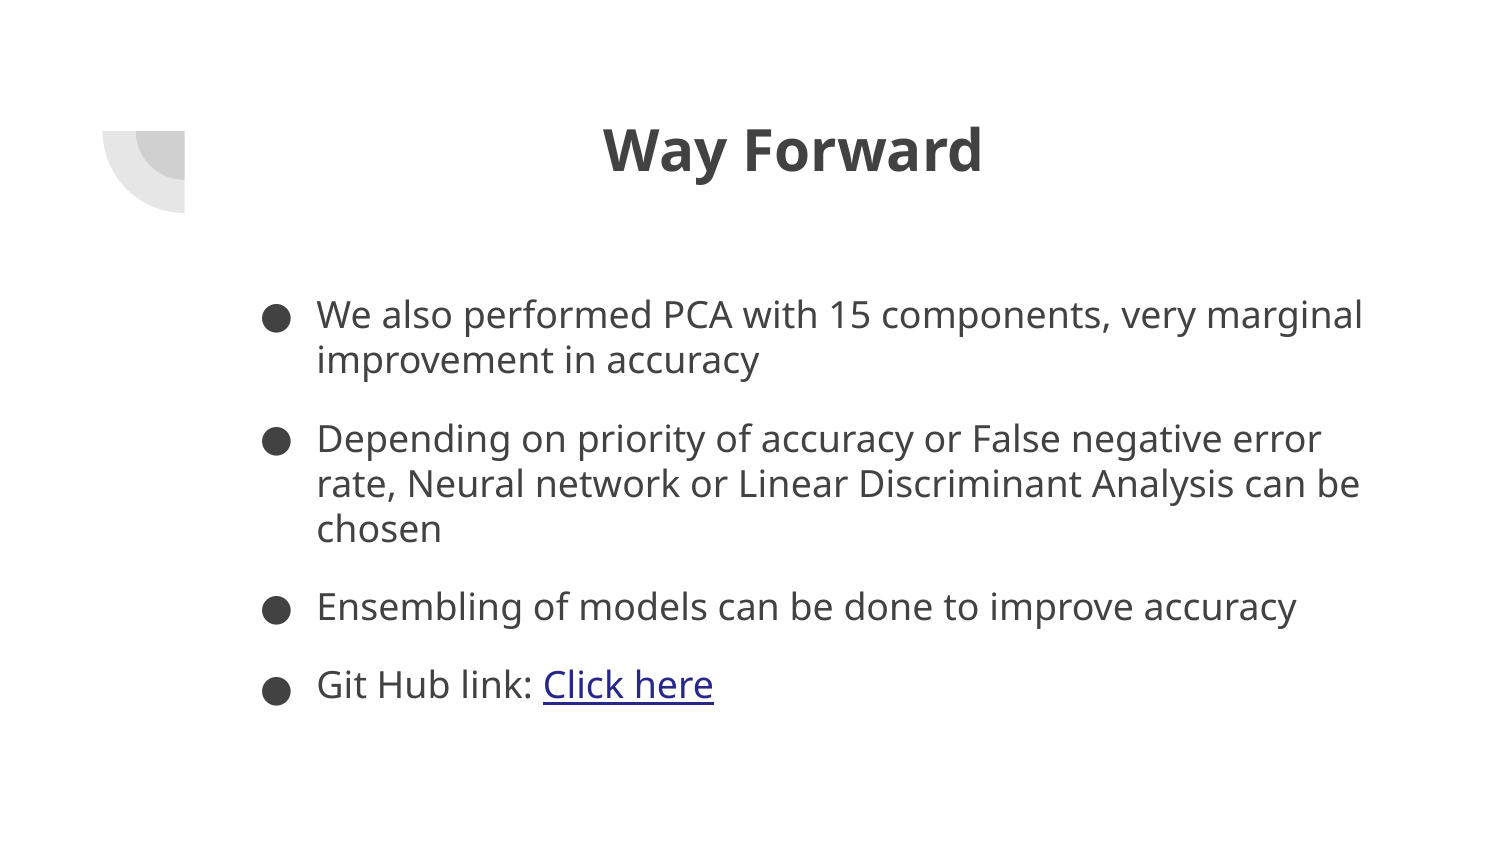

# Way Forward
We also performed PCA with 15 components, very marginal improvement in accuracy
Depending on priority of accuracy or False negative error rate, Neural network or Linear Discriminant Analysis can be chosen
Ensembling of models can be done to improve accuracy
Git Hub link: Click here